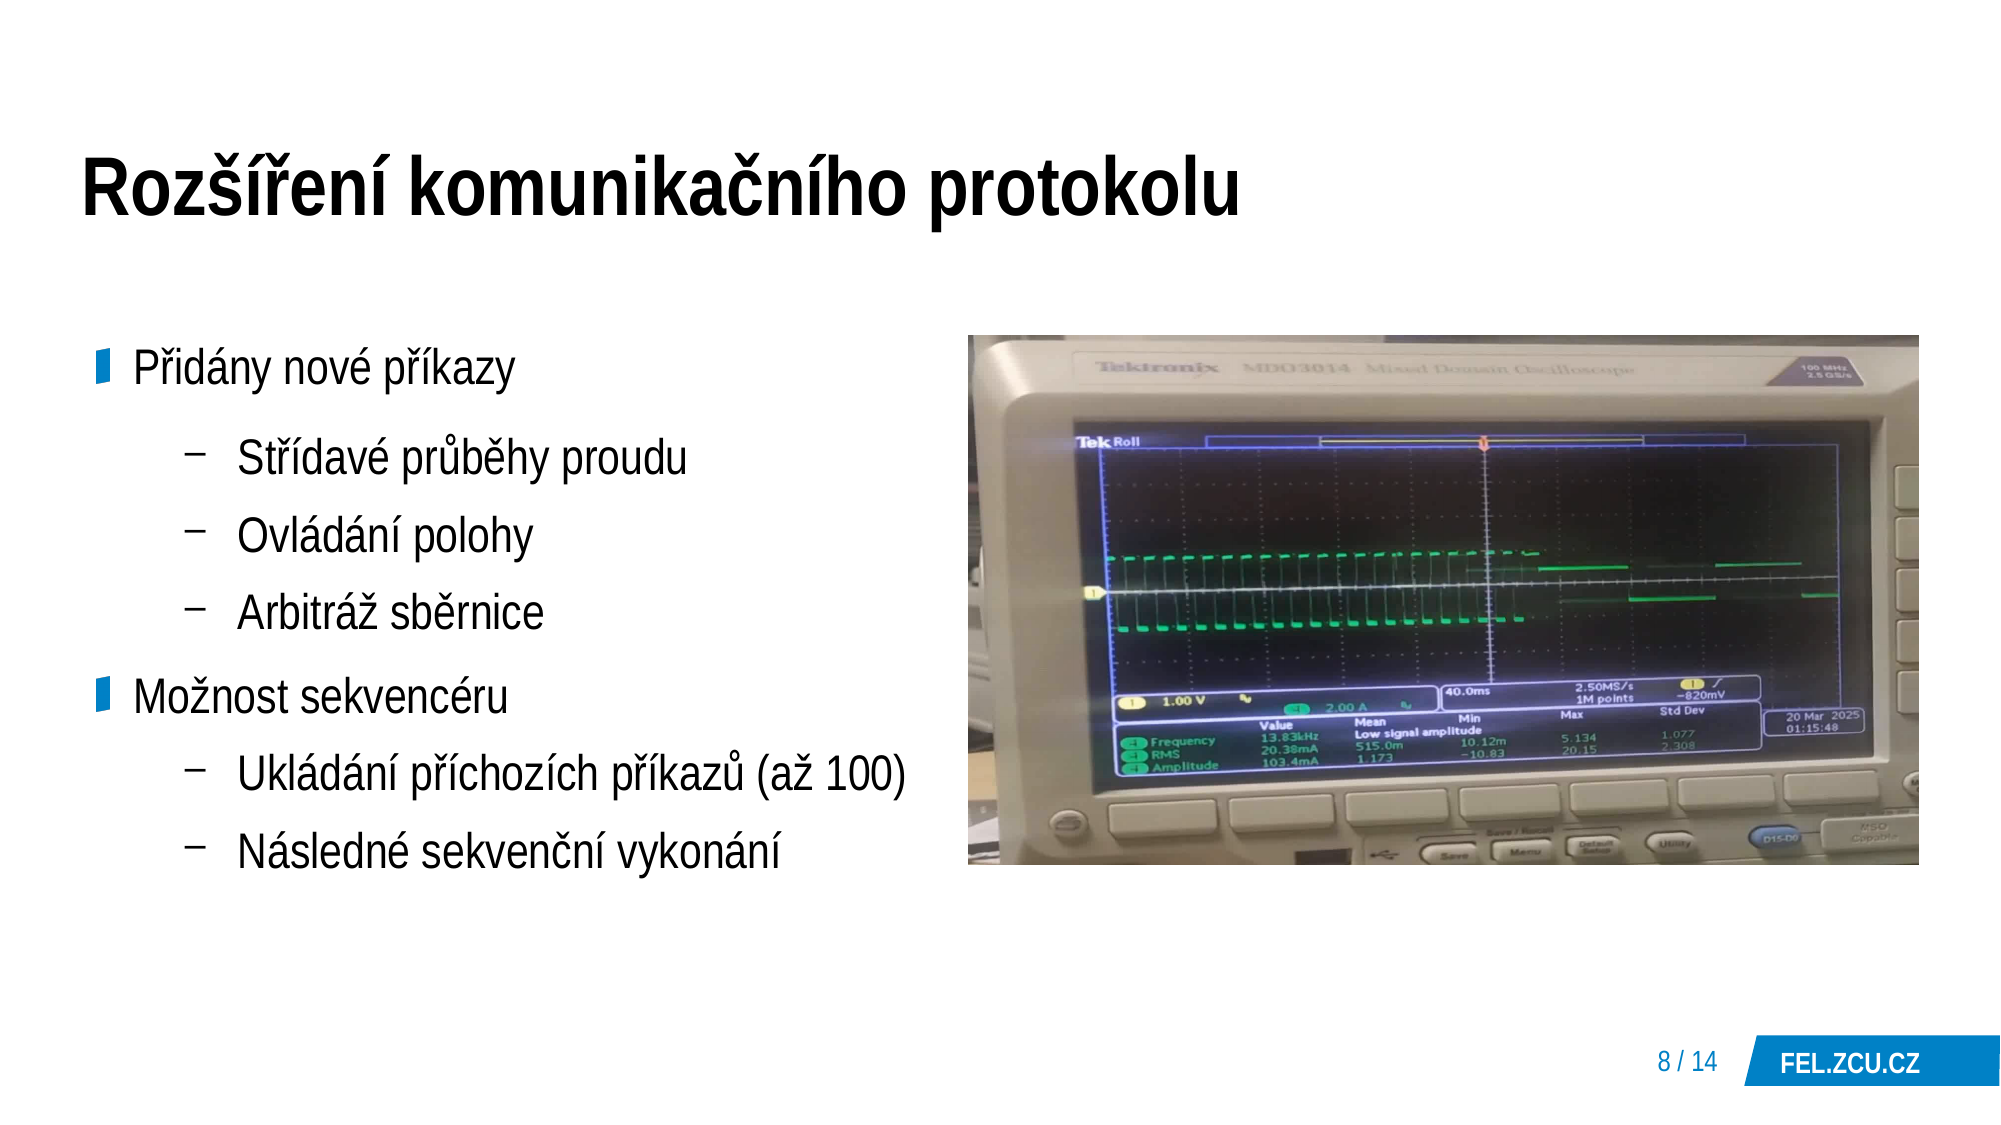

# Rozšíření komunikačního protokolu
Přidány nové příkazy
Střídavé průběhy proudu
Ovládání polohy
Arbitráž sběrnice
Možnost sekvencéru
Ukládání příchozích příkazů (až 100)
Následné sekvenční vykonání